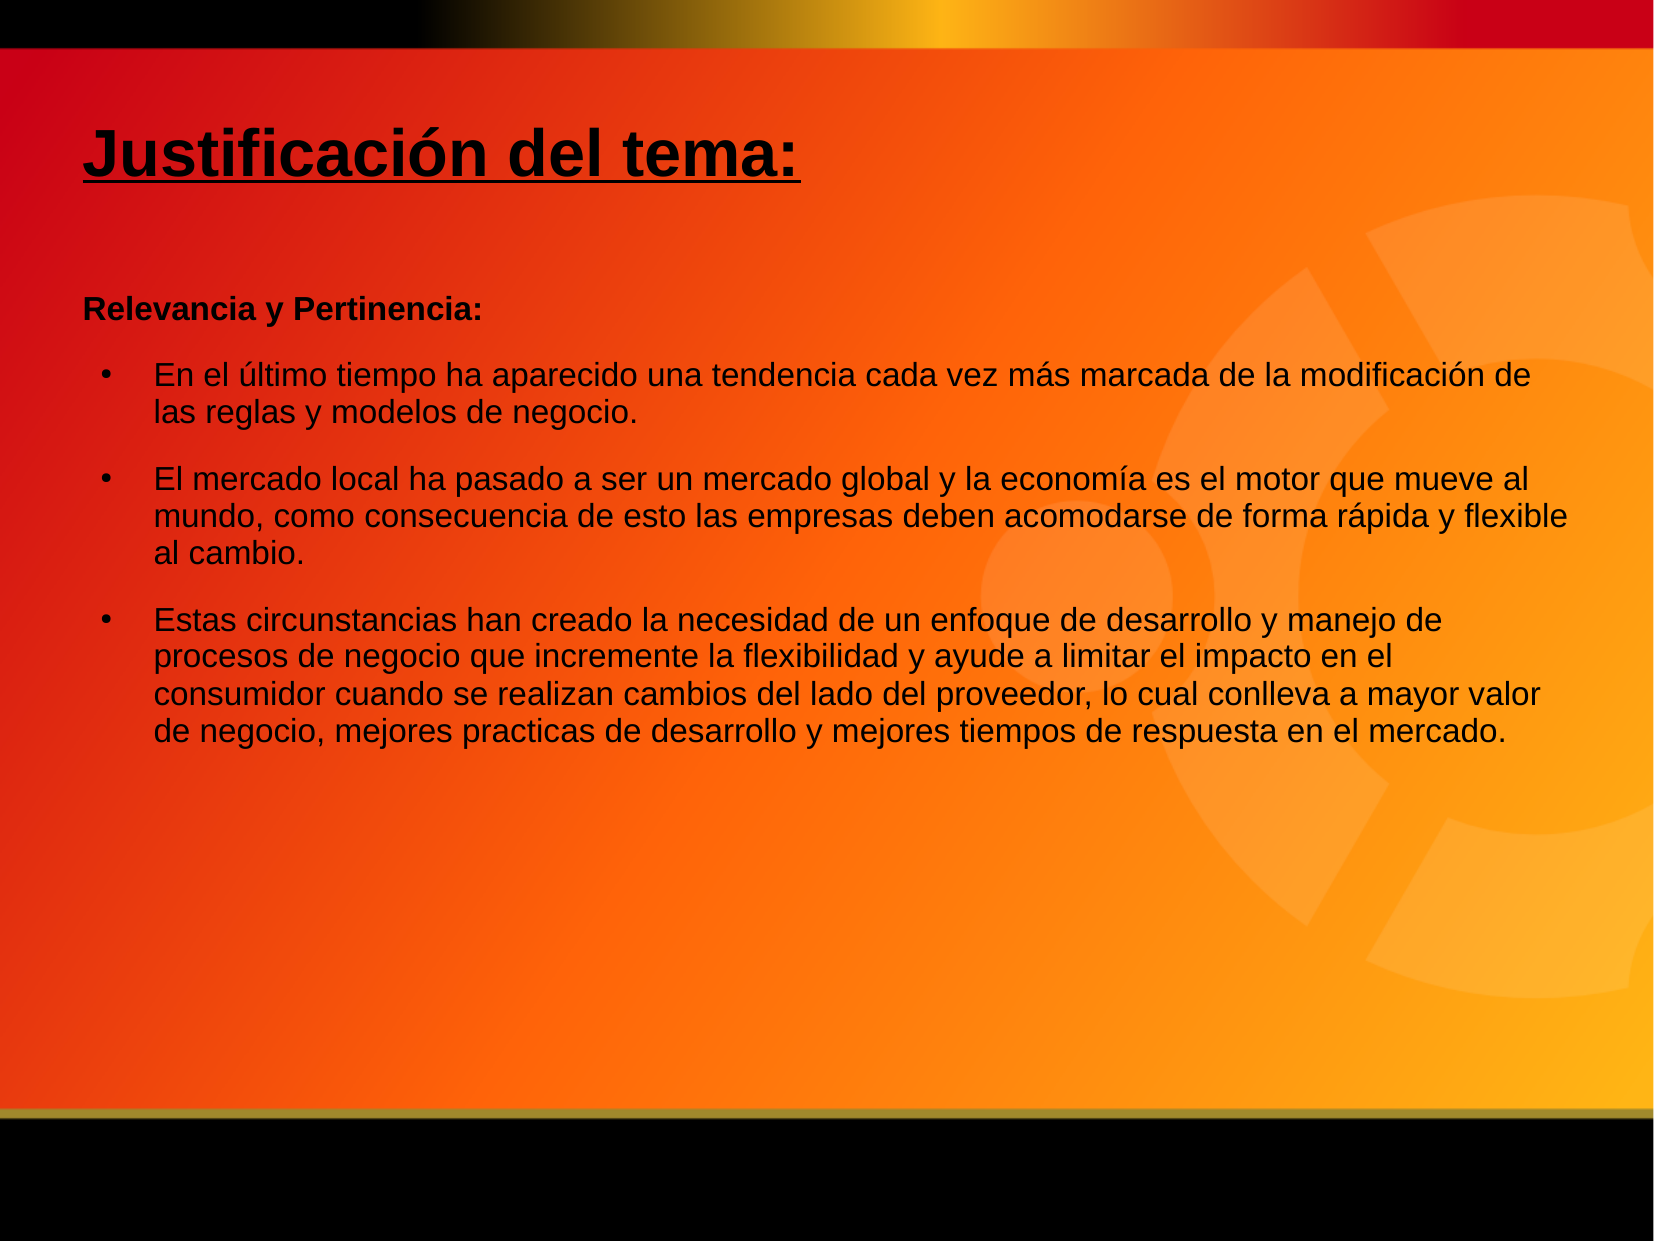

# Justificación del tema:
Relevancia y Pertinencia:
En el último tiempo ha aparecido una tendencia cada vez más marcada de la modificación de las reglas y modelos de negocio.
El mercado local ha pasado a ser un mercado global y la economía es el motor que mueve al mundo, como consecuencia de esto las empresas deben acomodarse de forma rápida y flexible al cambio.
Estas circunstancias han creado la necesidad de un enfoque de desarrollo y manejo de procesos de negocio que incremente la flexibilidad y ayude a limitar el impacto en el consumidor cuando se realizan cambios del lado del proveedor, lo cual conlleva a mayor valor de negocio, mejores practicas de desarrollo y mejores tiempos de respuesta en el mercado.